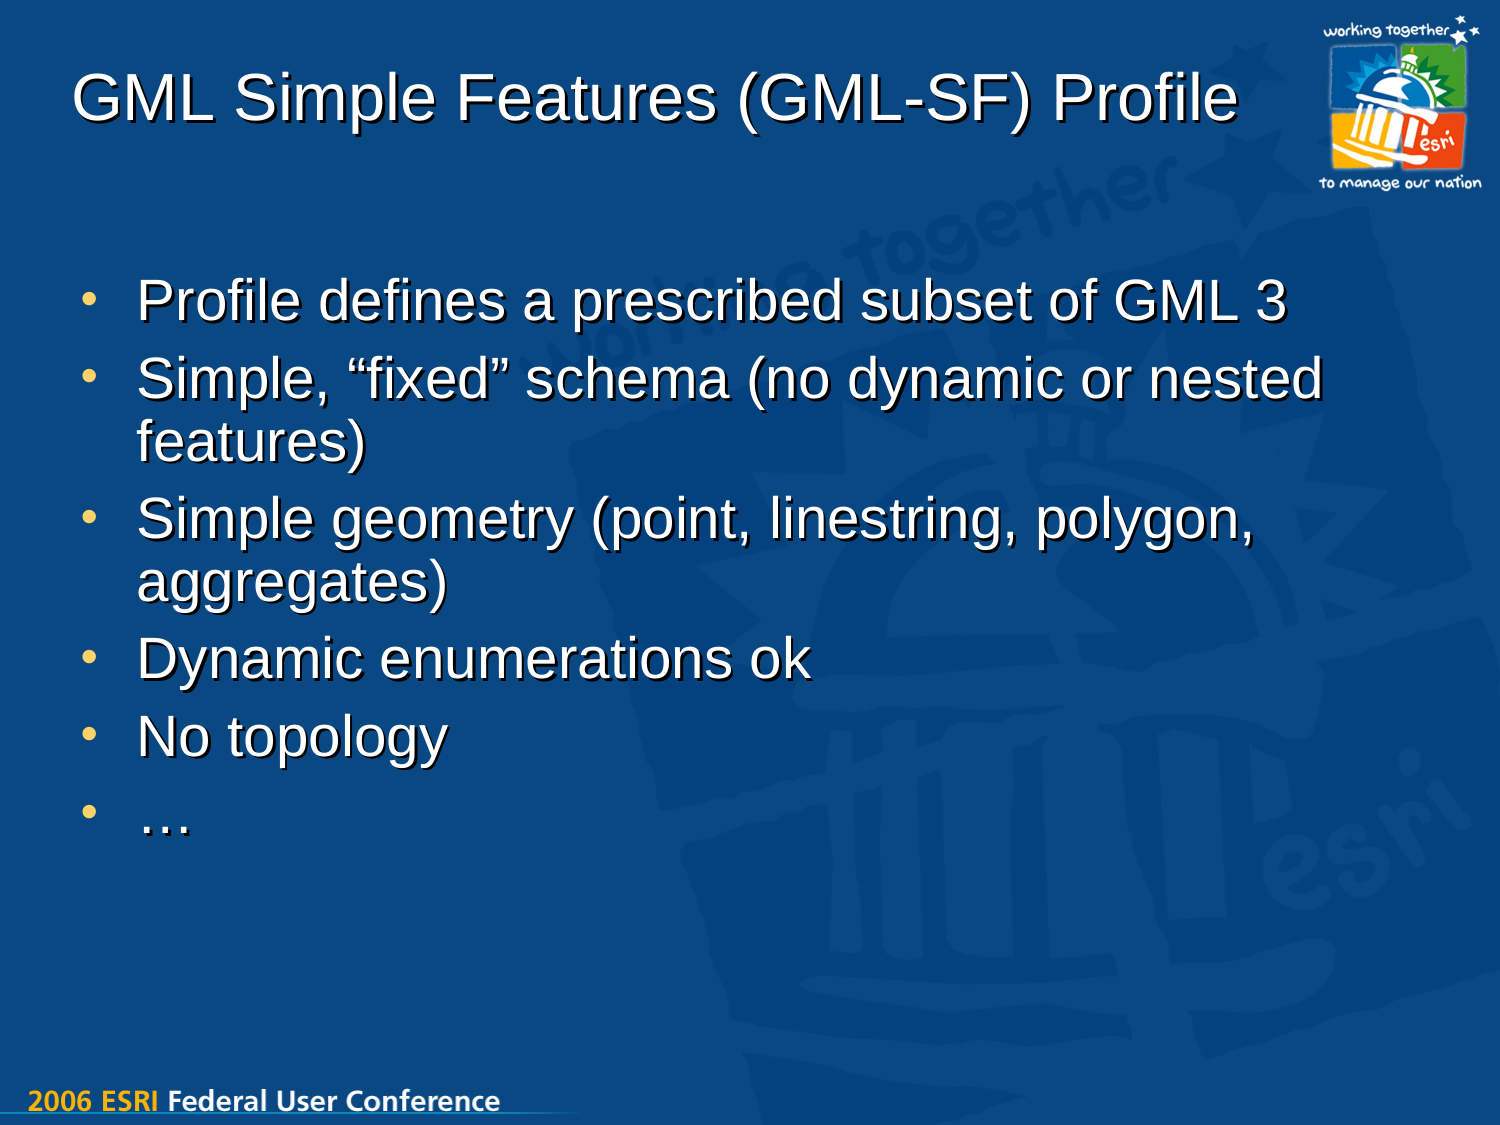

# GML Simple Features (GML-SF) Profile
Profile defines a prescribed subset of GML 3
Simple, “fixed” schema (no dynamic or nested features)
Simple geometry (point, linestring, polygon, aggregates)
Dynamic enumerations ok
No topology
…